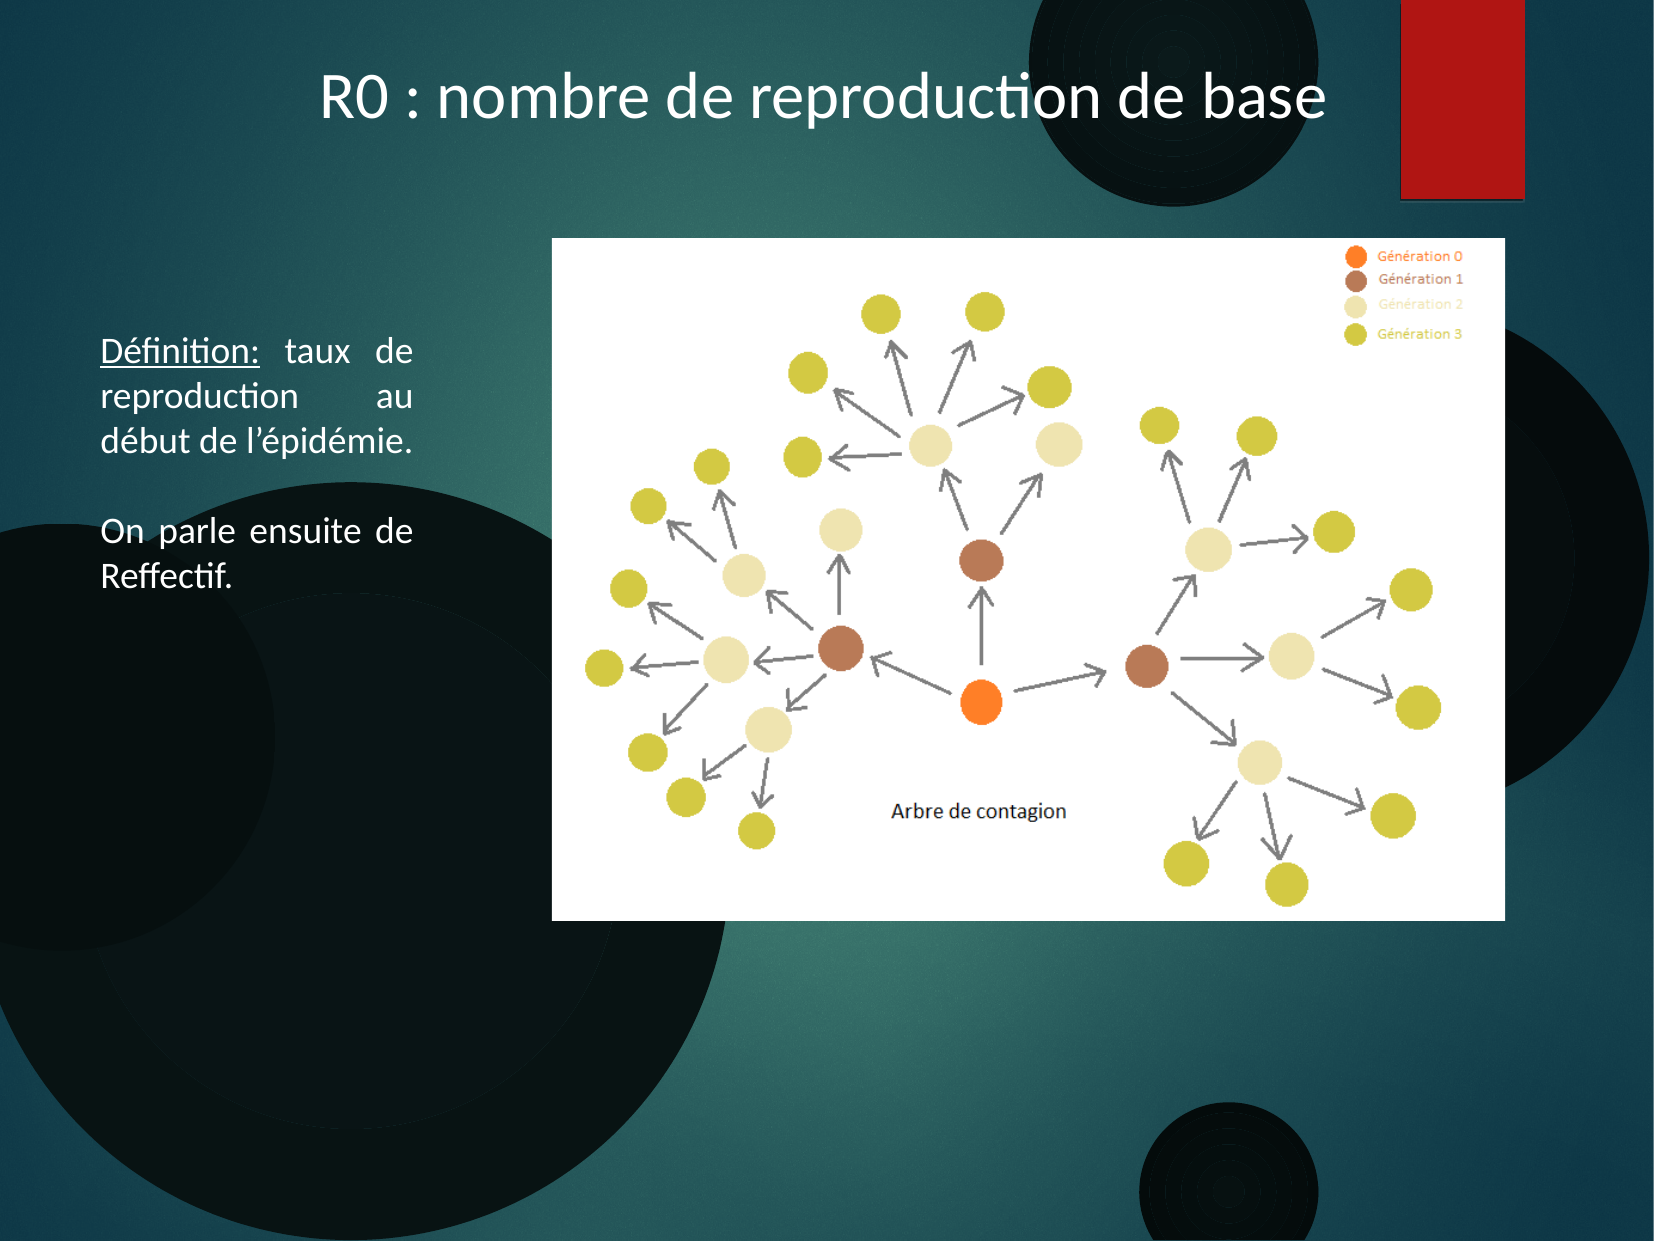

R0 : nombre de reproduction de base
Définition: taux de reproduction au début de l’épidémie.
On parle ensuite de Reffectif.